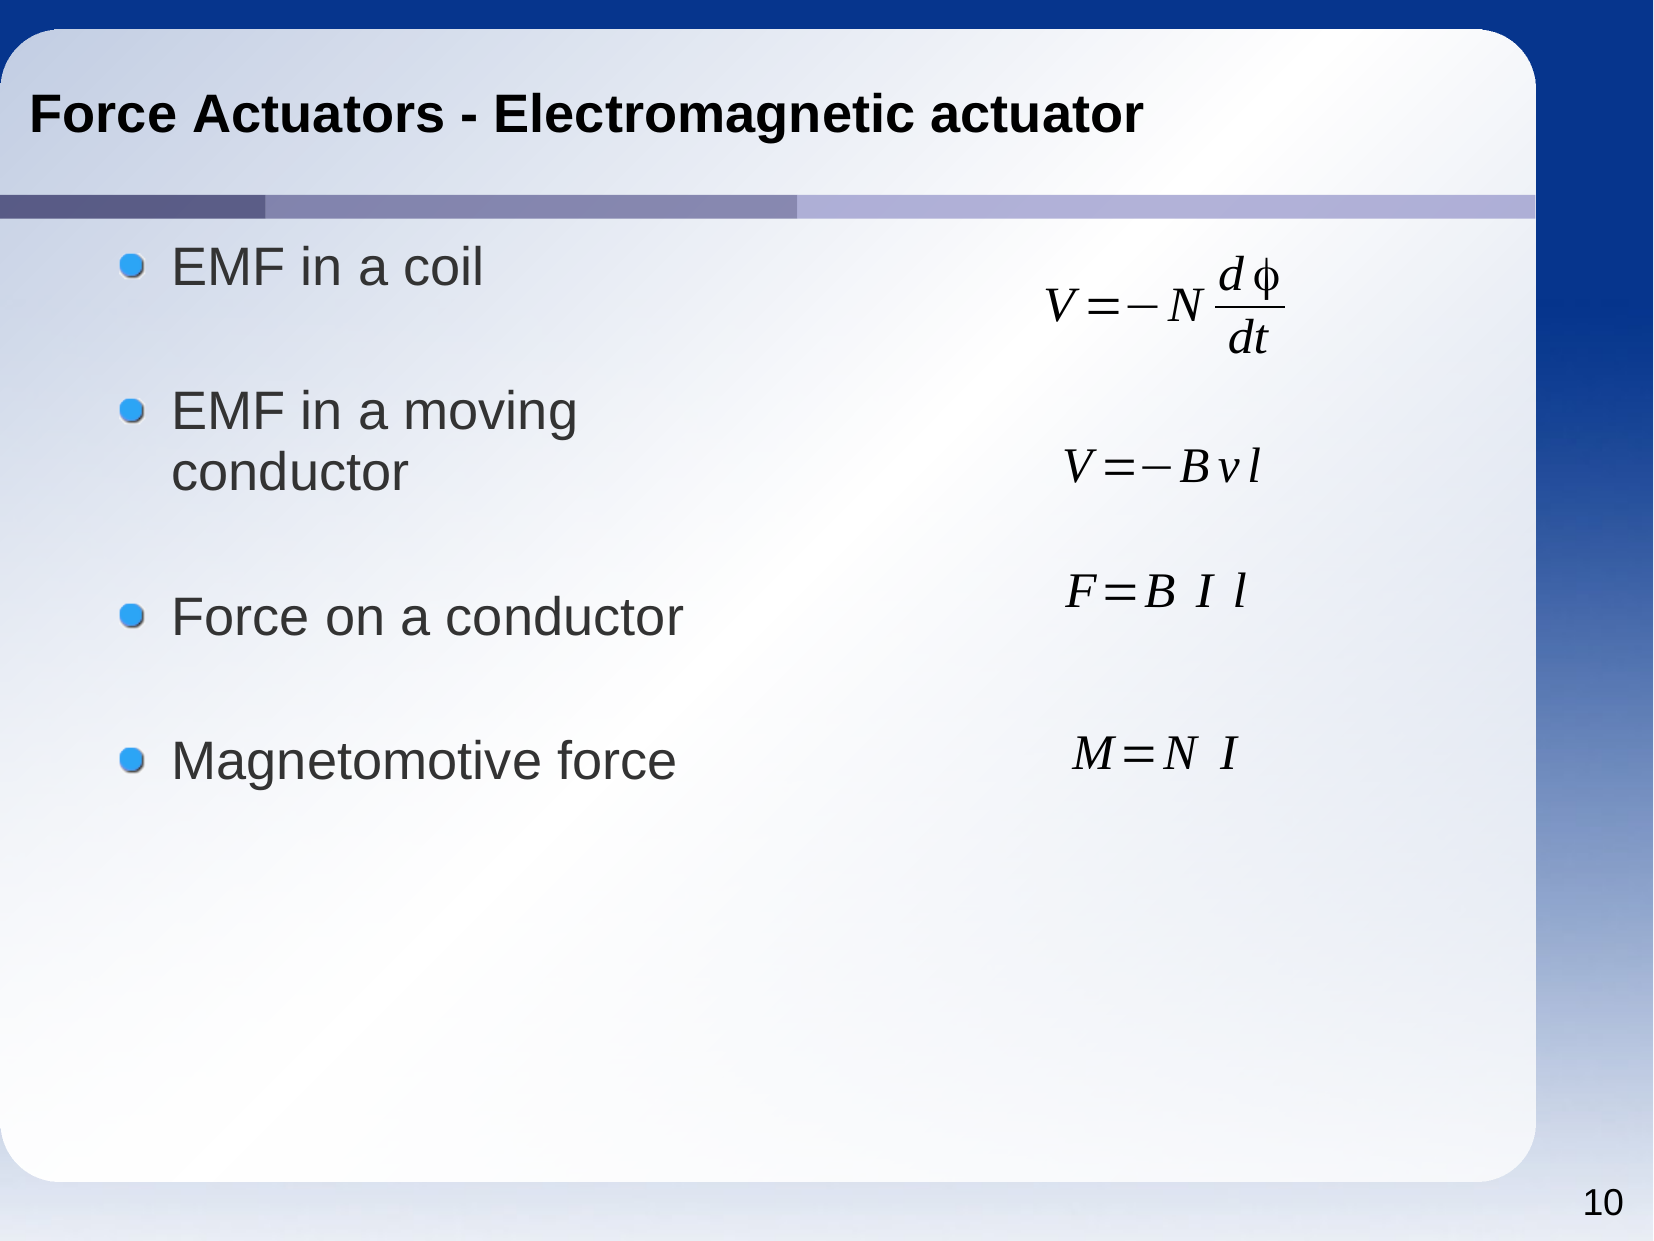

# Force Actuators - Electromagnetic actuator
EMF in a coil
EMF in a moving conductor
Force on a conductor
Magnetomotive force
10